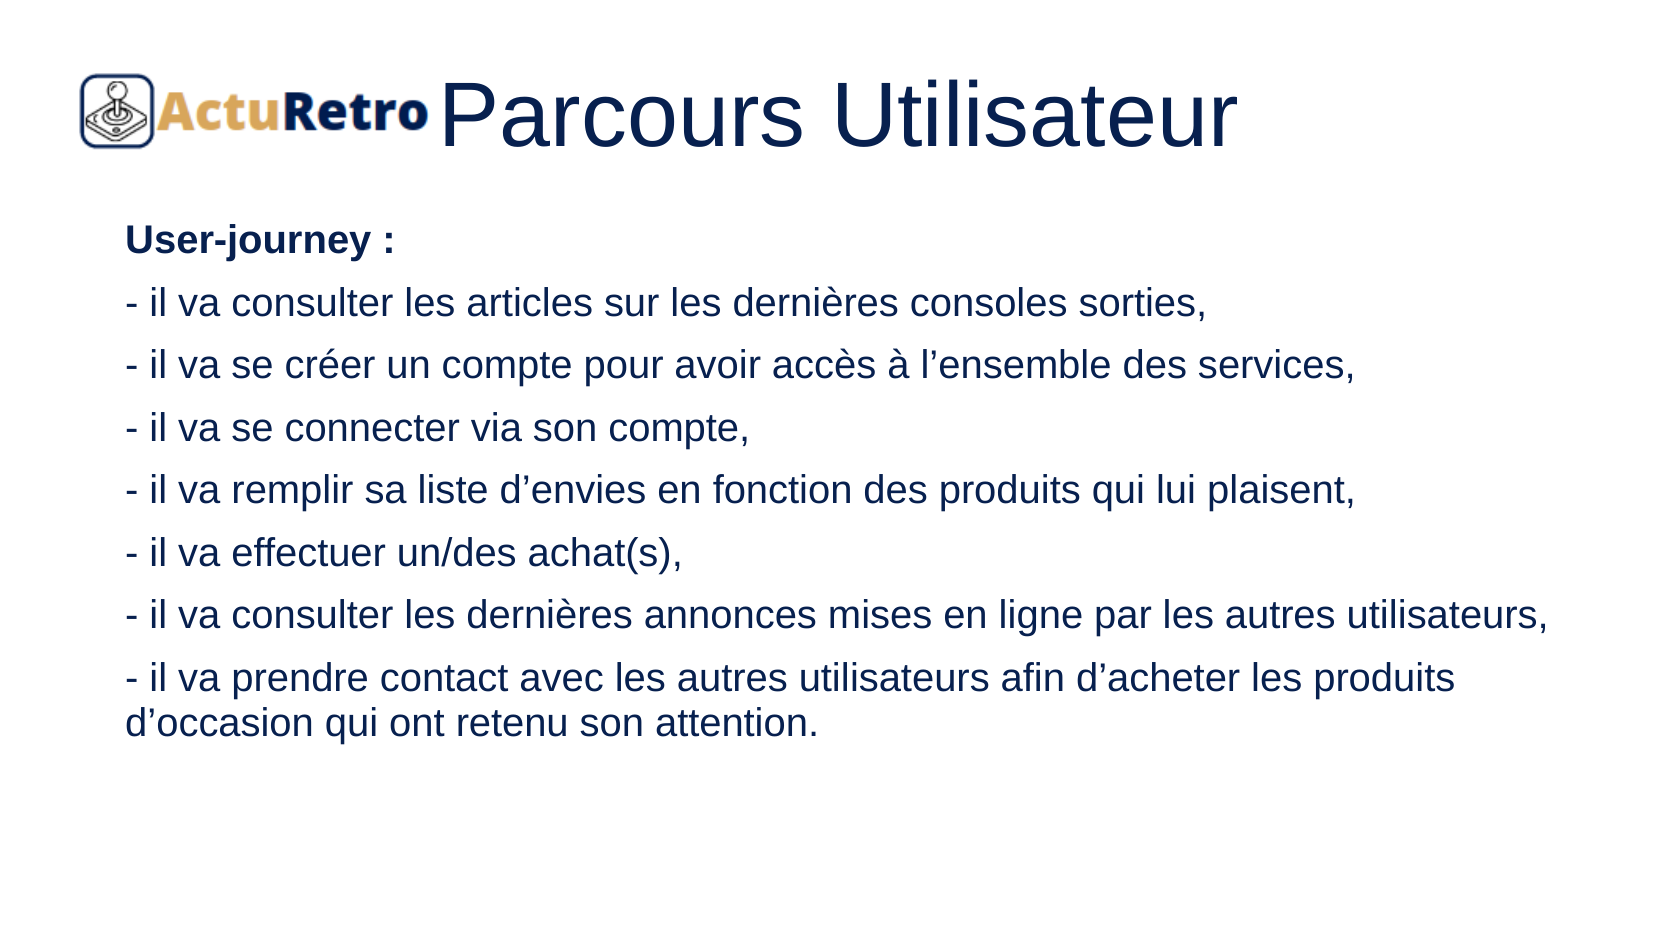

# Parcours Utilisateur
User-journey :
- il va consulter les articles sur les dernières consoles sorties,
- il va se créer un compte pour avoir accès à l’ensemble des services,
- il va se connecter via son compte,
- il va remplir sa liste d’envies en fonction des produits qui lui plaisent,
- il va effectuer un/des achat(s),
- il va consulter les dernières annonces mises en ligne par les autres utilisateurs,
- il va prendre contact avec les autres utilisateurs afin d’acheter les produits d’occasion qui ont retenu son attention.